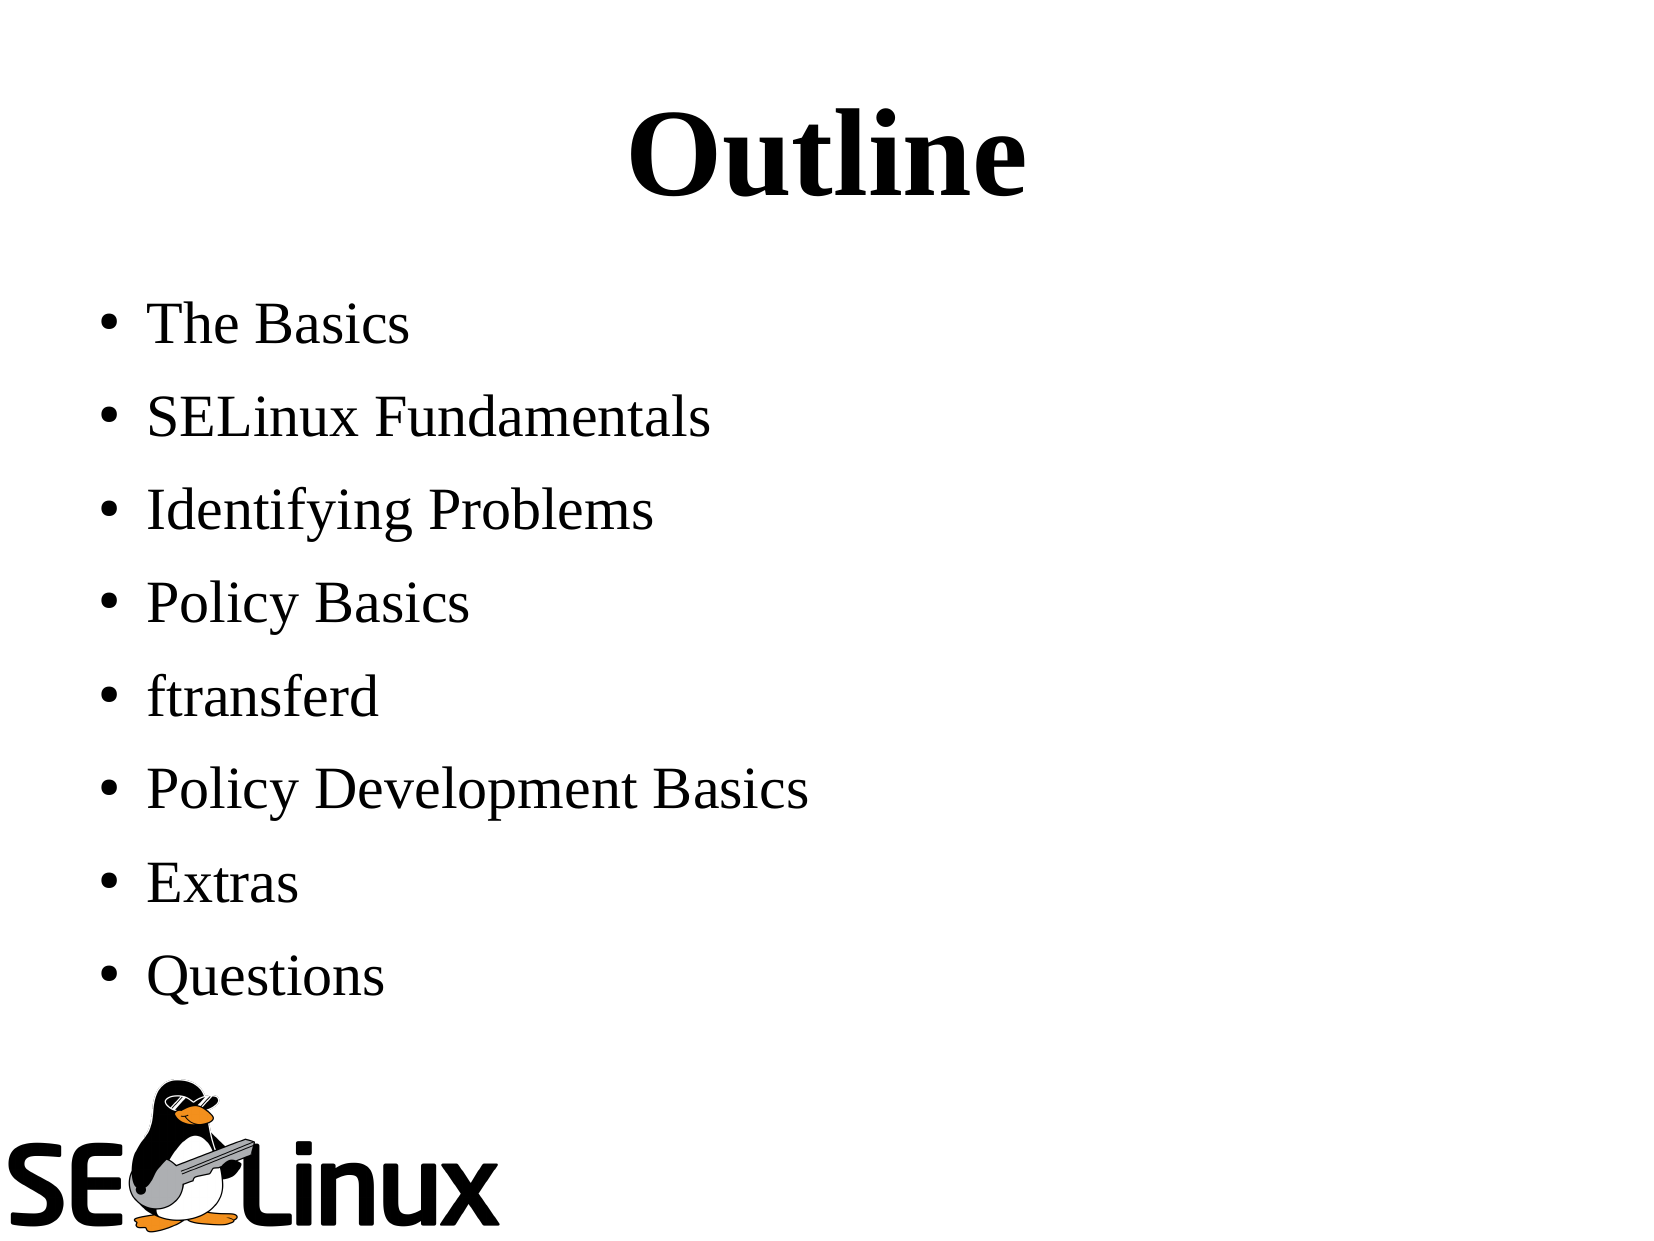

# Outline
The Basics
SELinux Fundamentals
Identifying Problems
Policy Basics
ftransferd
Policy Development Basics
Extras
Questions